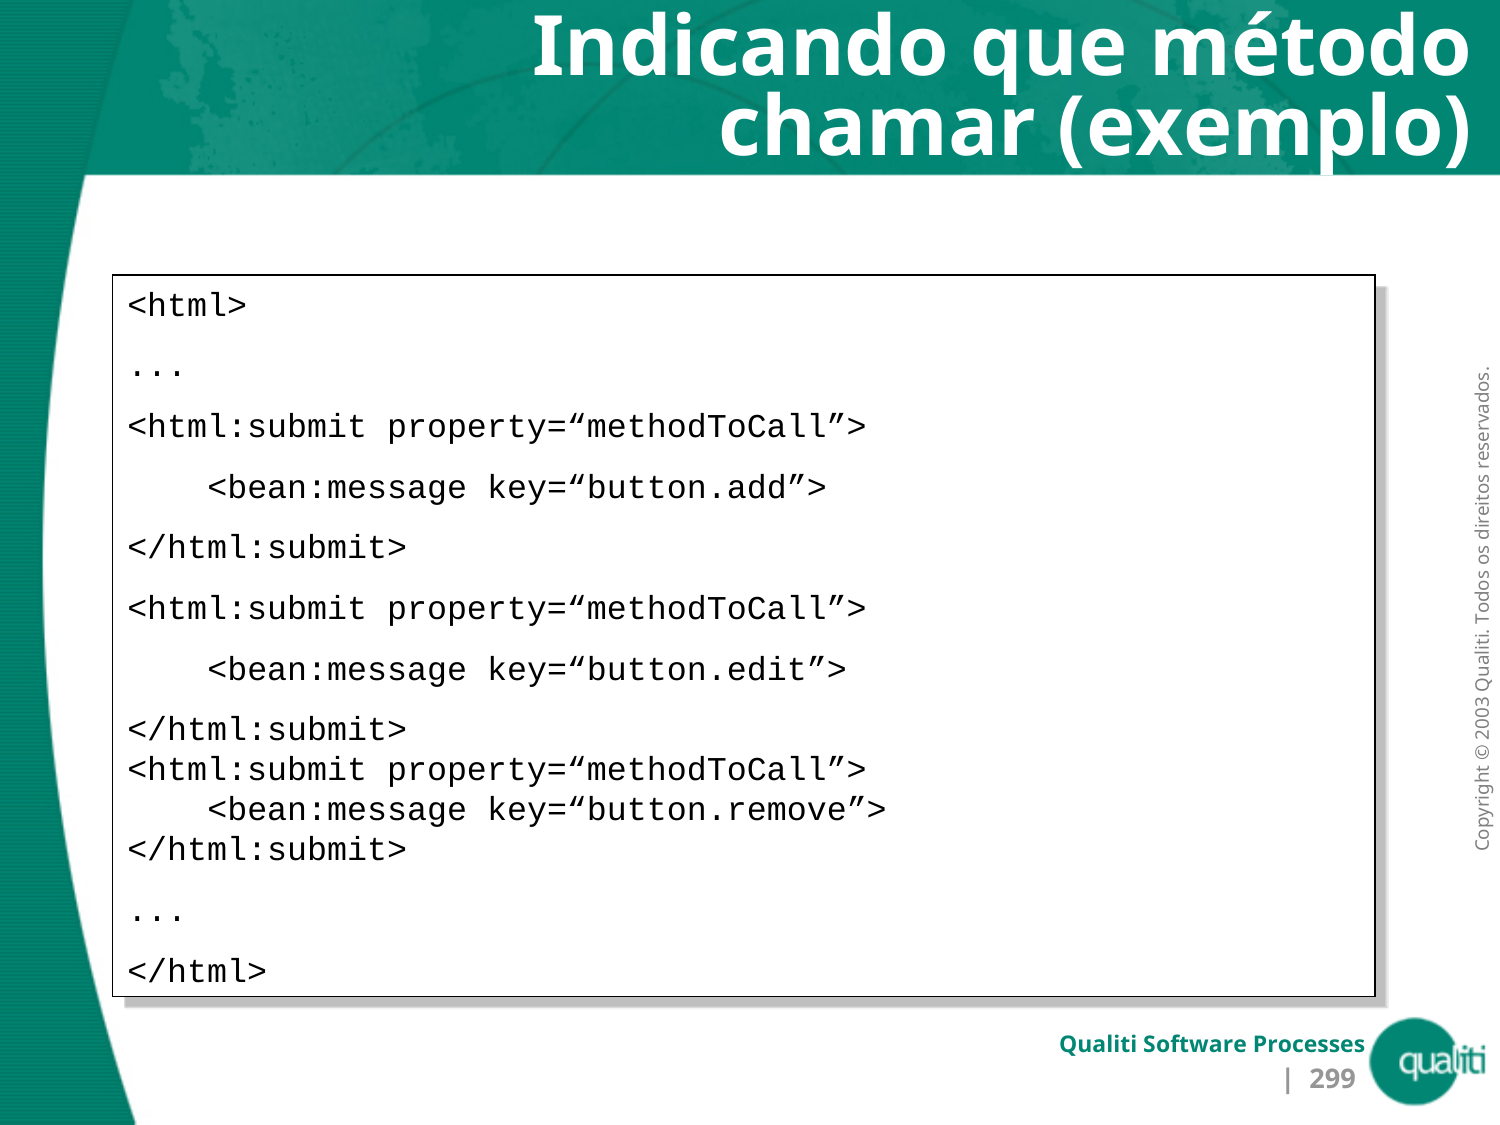

# Indicando que método chamar (exemplo)‏
<html>
...
<html:submit property=“methodToCall”>
 <bean:message key=“button.add”>
</html:submit>
<html:submit property=“methodToCall”>
 <bean:message key=“button.edit”>
</html:submit>
<html:submit property=“methodToCall”>
 <bean:message key=“button.remove”>
</html:submit>
...
</html>